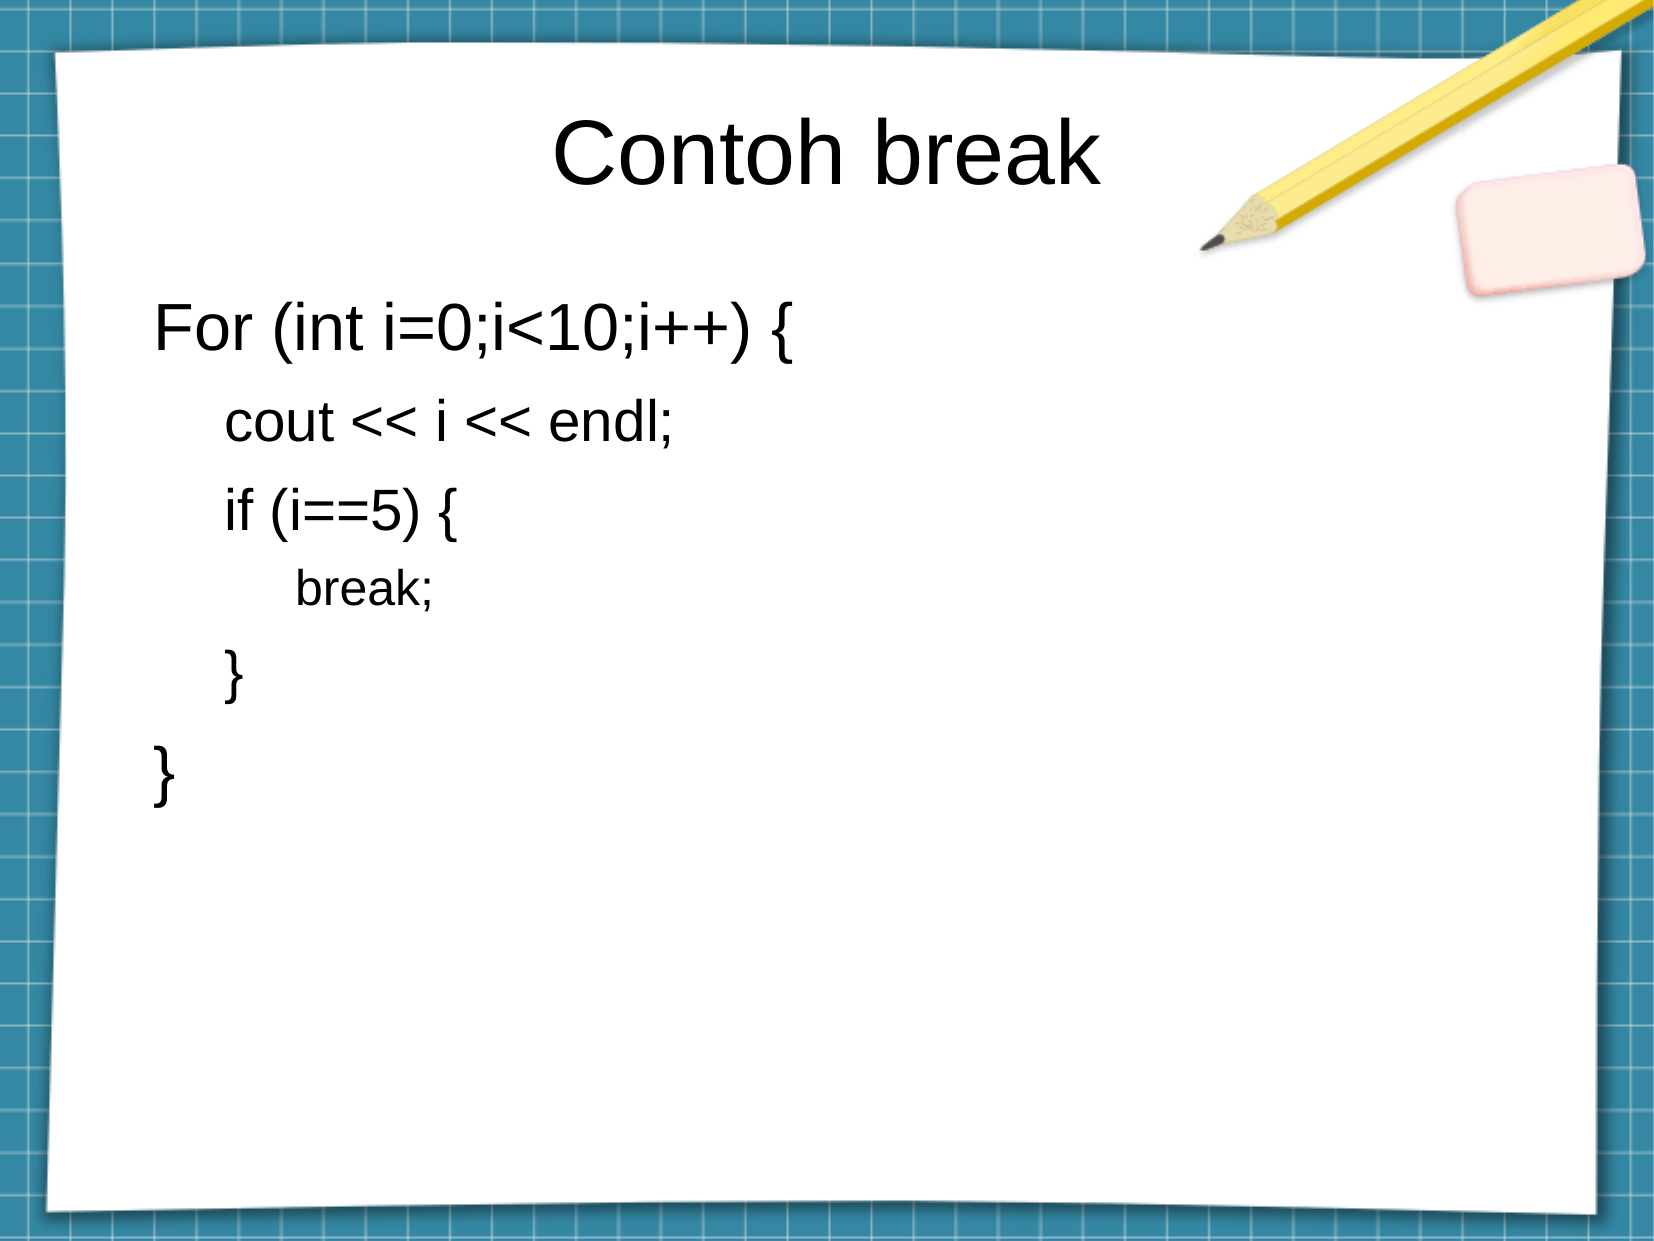

# Contoh break
For (int i=0;i<10;i++) {
cout << i << endl;
if (i==5) {
break;
}
}